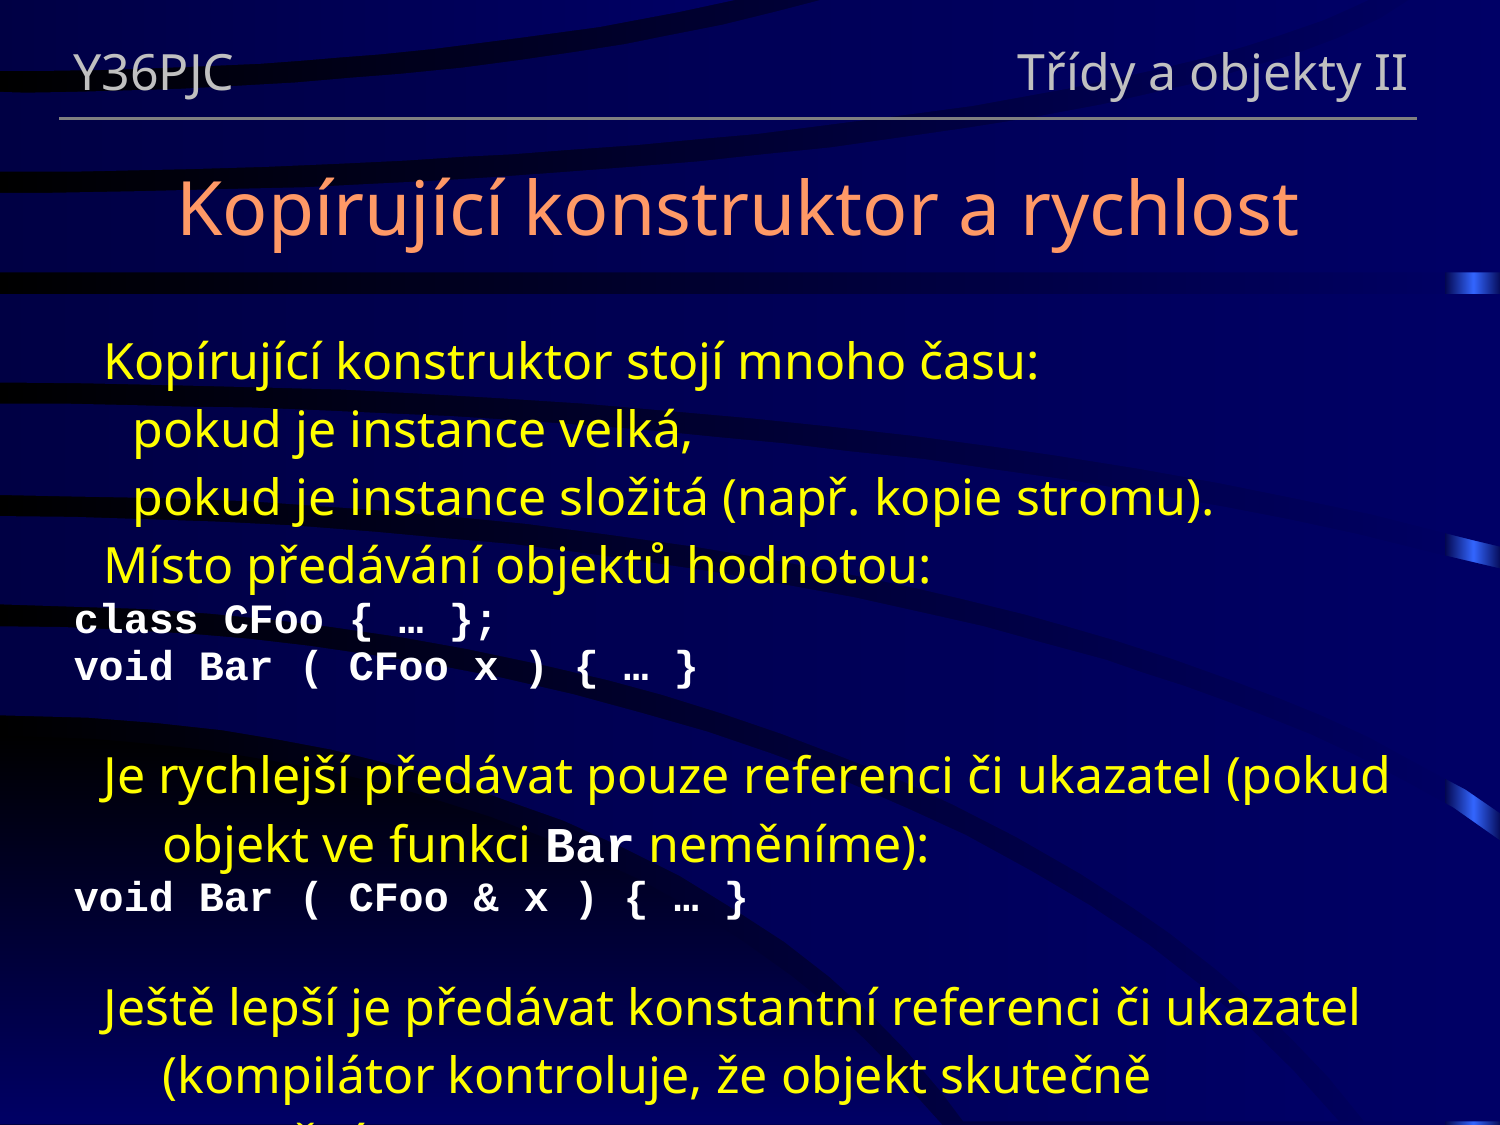

Y36PJC
Třídy a objekty II
Kopírující konstruktor a rychlost
Kopírující konstruktor stojí mnoho času:
pokud je instance velká,
pokud je instance složitá (např. kopie stromu).
Místo předávání objektů hodnotou:
class CFoo { … };
void Bar ( CFoo x ) { … }
Je rychlejší předávat pouze referenci či ukazatel (pokud objekt ve funkci Bar neměníme):
void Bar ( CFoo & x ) { … }
Ještě lepší je předávat konstantní referenci či ukazatel (kompilátor kontroluje, že objekt skutečně nezměníme):
void Bar ( const CFoo & x ) { … }